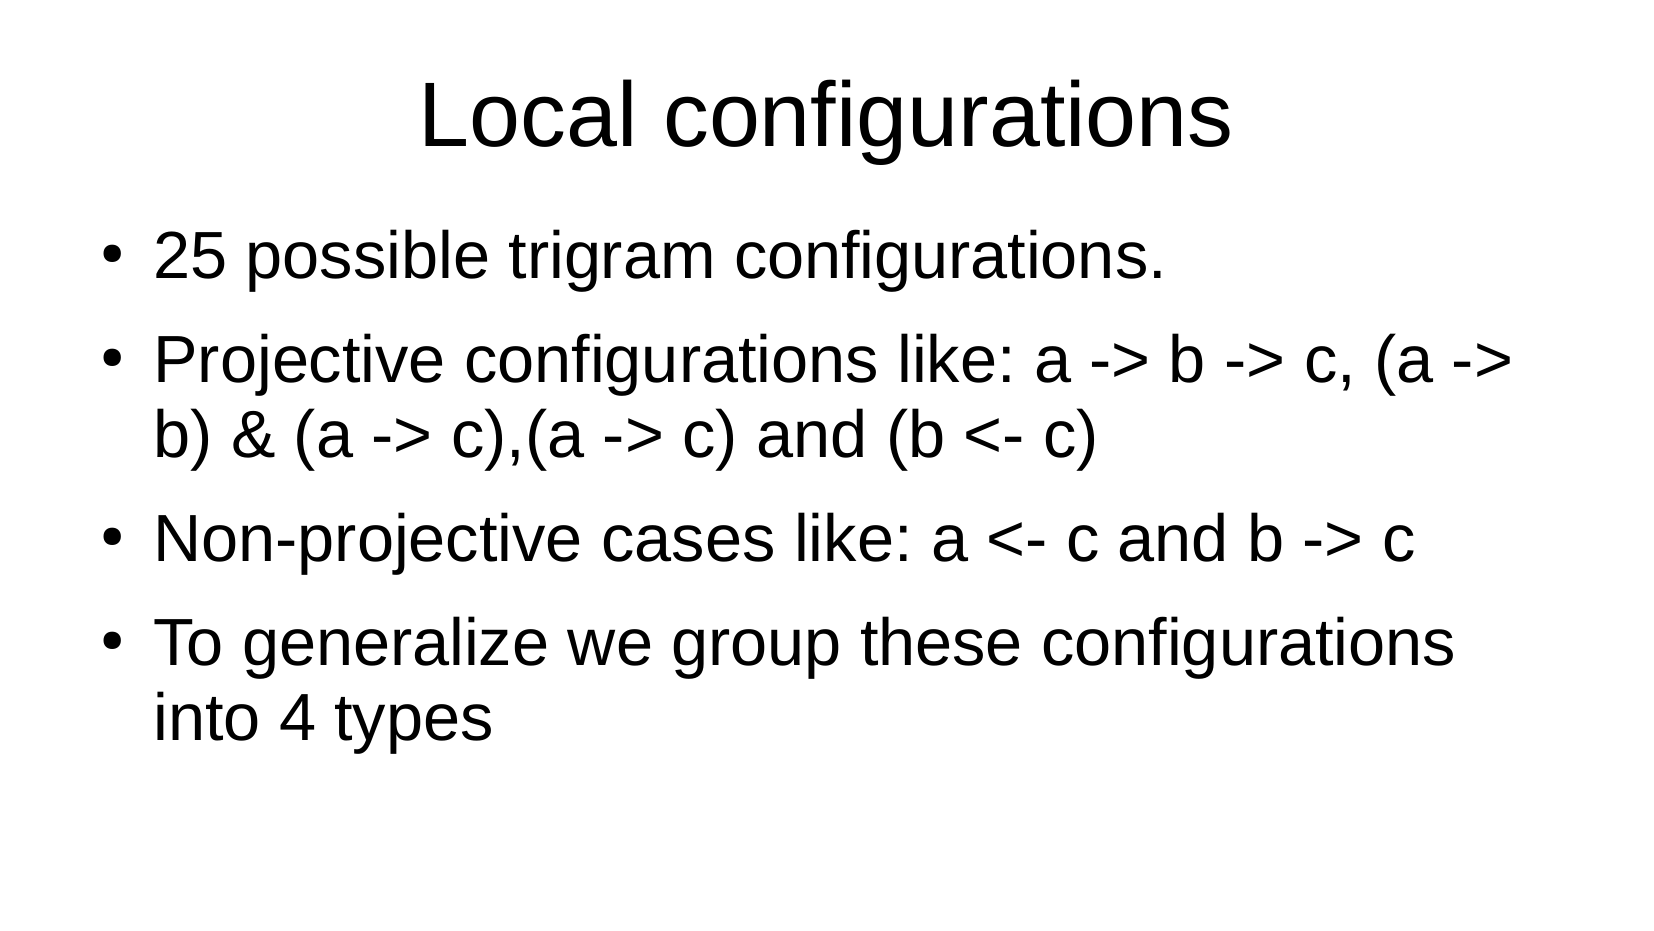

# Local configurations
25 possible trigram configurations.
Projective configurations like: a -> b -> c, (a -> b) & (a -> c),(a -> c) and (b <- c)
Non-projective cases like: a <- c and b -> c
To generalize we group these configurations into 4 types